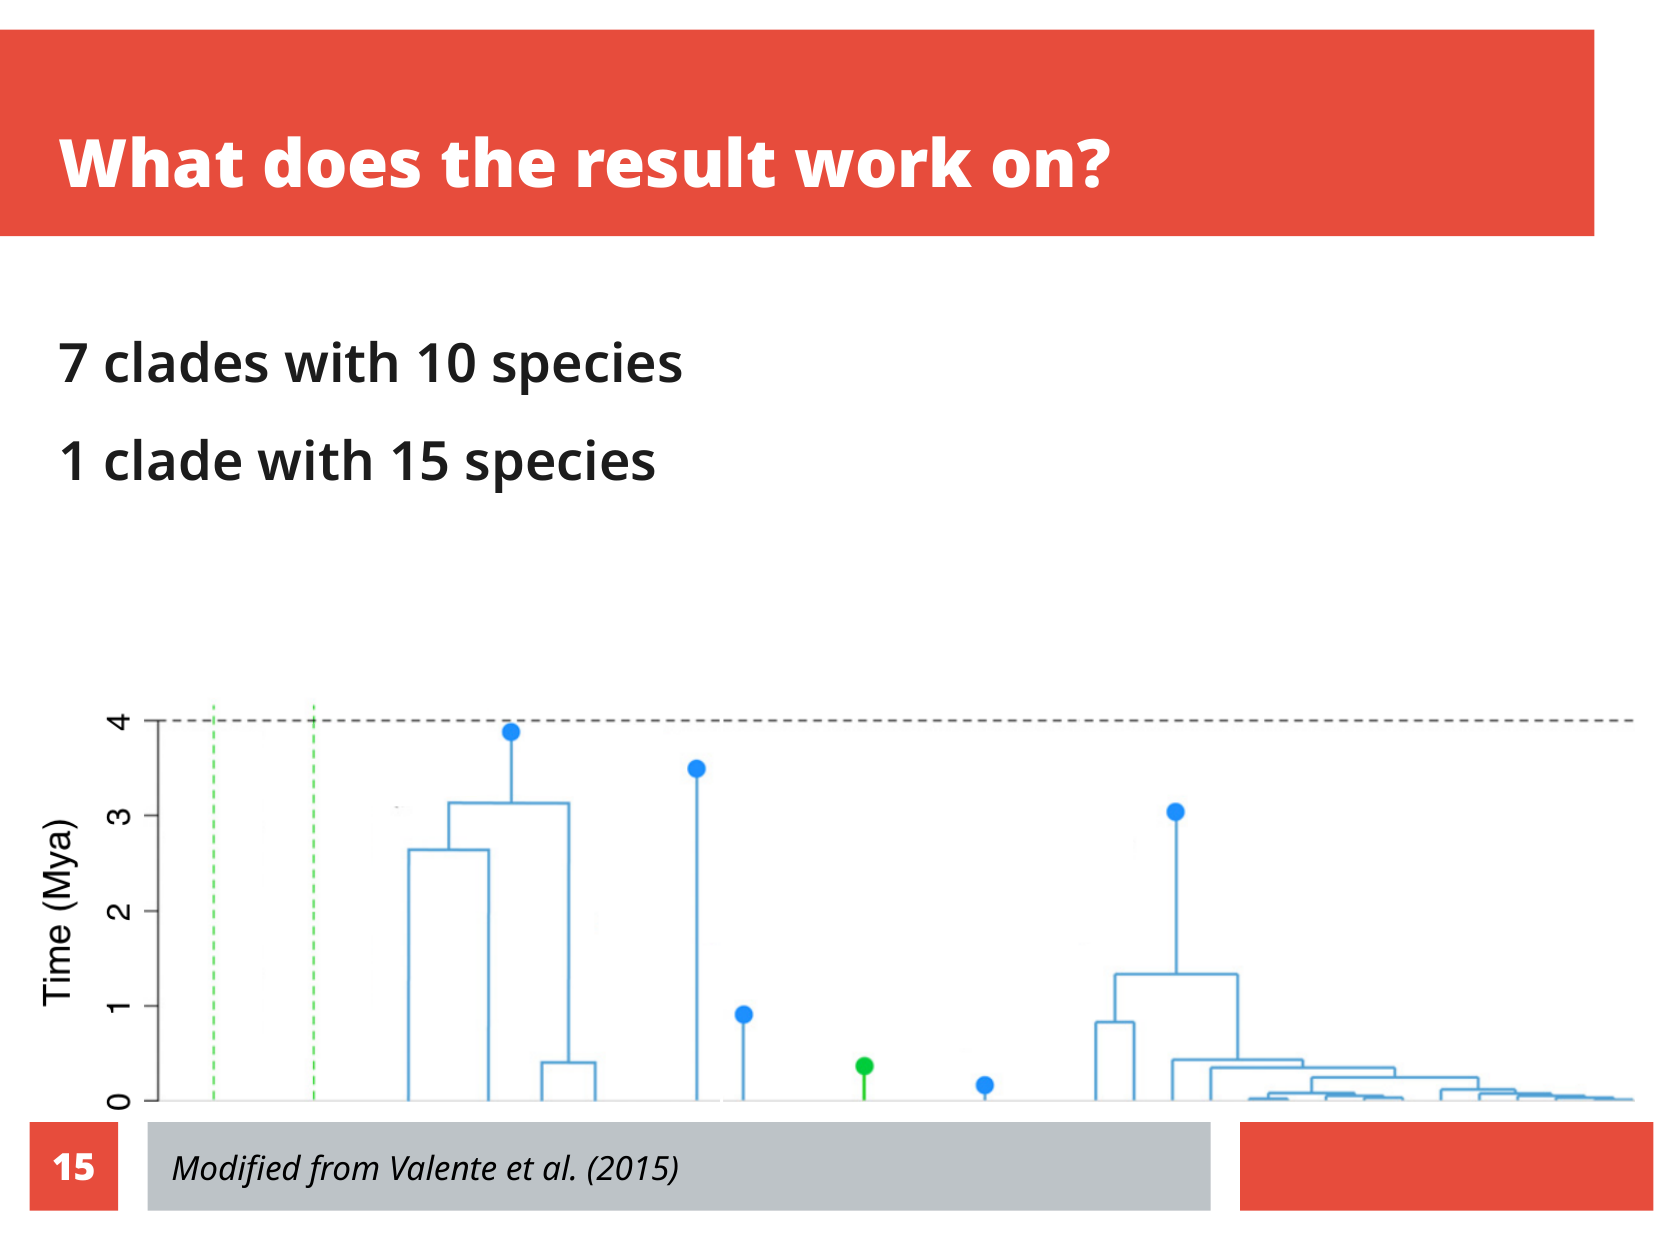

# What does the result work on?
7 clades with 10 species
1 clade with 15 species
15
Modified from Valente et al. (2015)